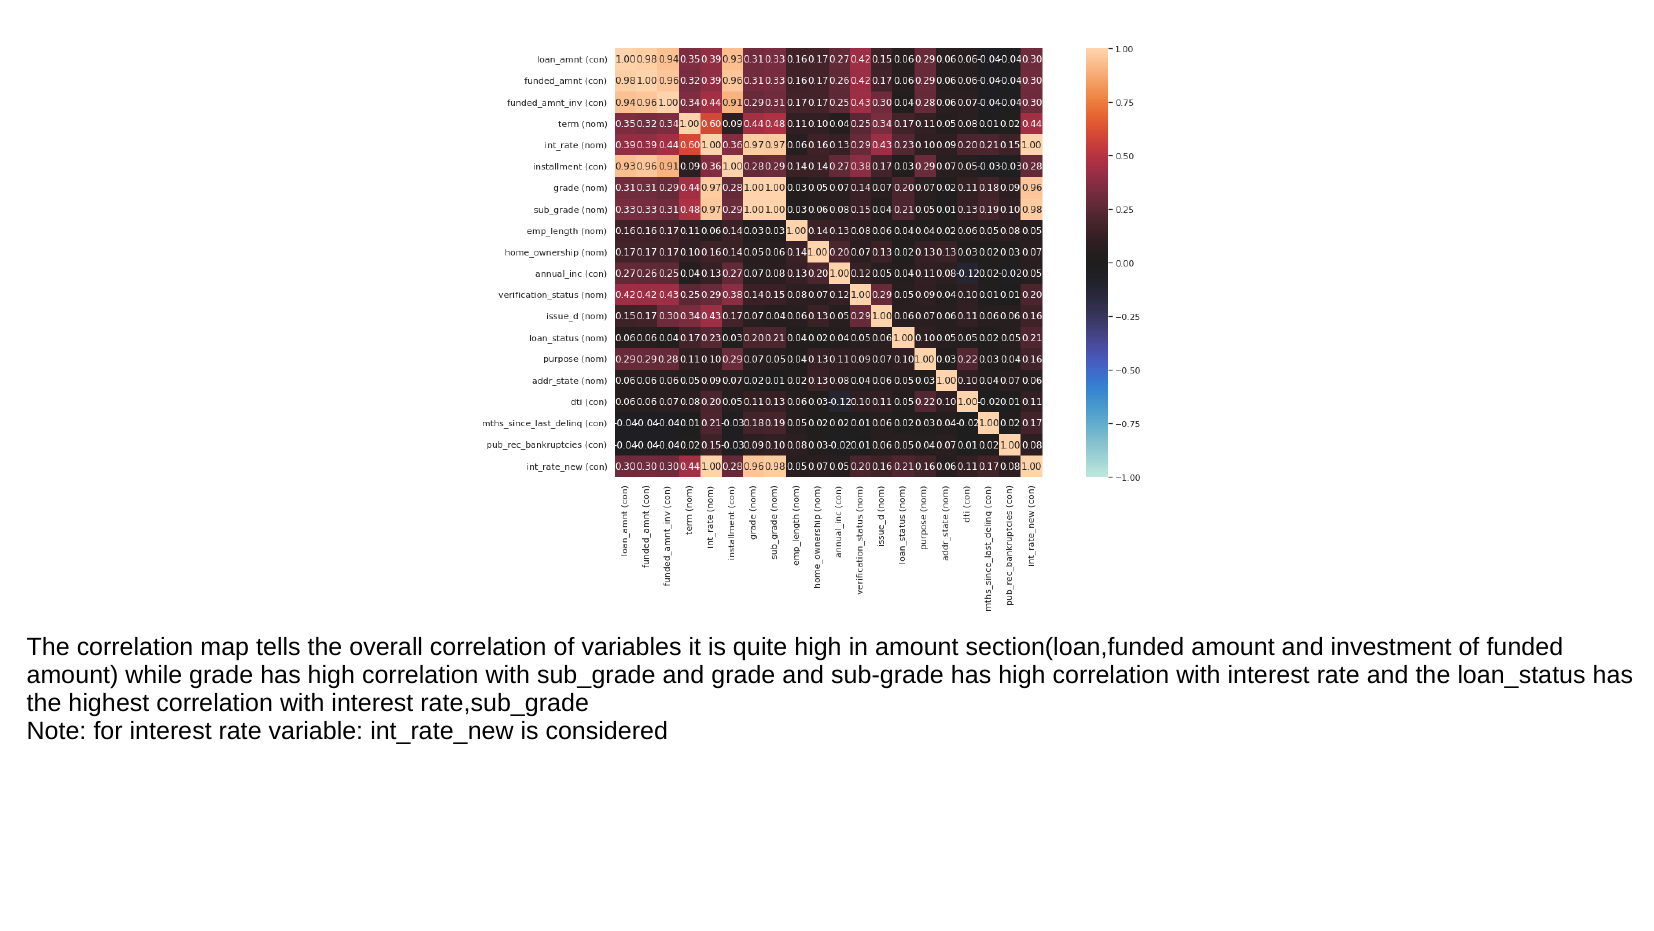

The correlation map tells the overall correlation of variables it is quite high in amount section(loan,funded amount and investment of funded amount) while grade has high correlation with sub_grade and grade and sub-grade has high correlation with interest rate and the loan_status has the highest correlation with interest rate,sub_grade
Note: for interest rate variable: int_rate_new is considered